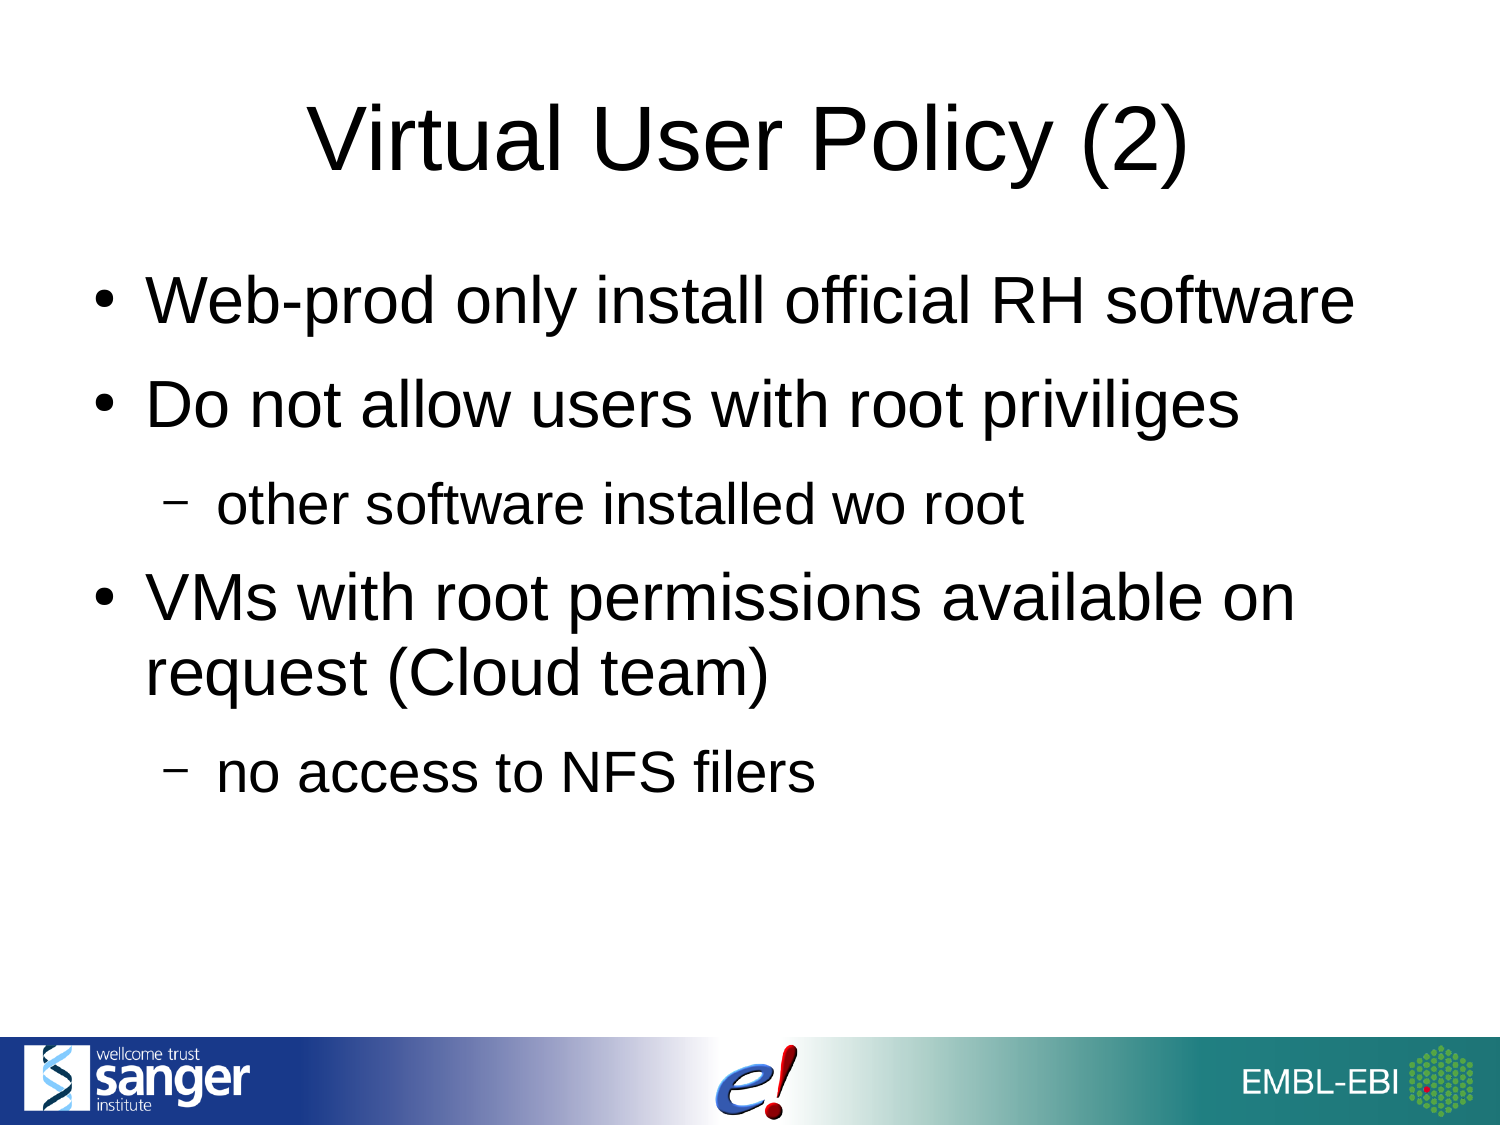

# Virtual User Policy (2)
Web-prod only install official RH software
Do not allow users with root priviliges
other software installed wo root
VMs with root permissions available on request (Cloud team)
no access to NFS filers